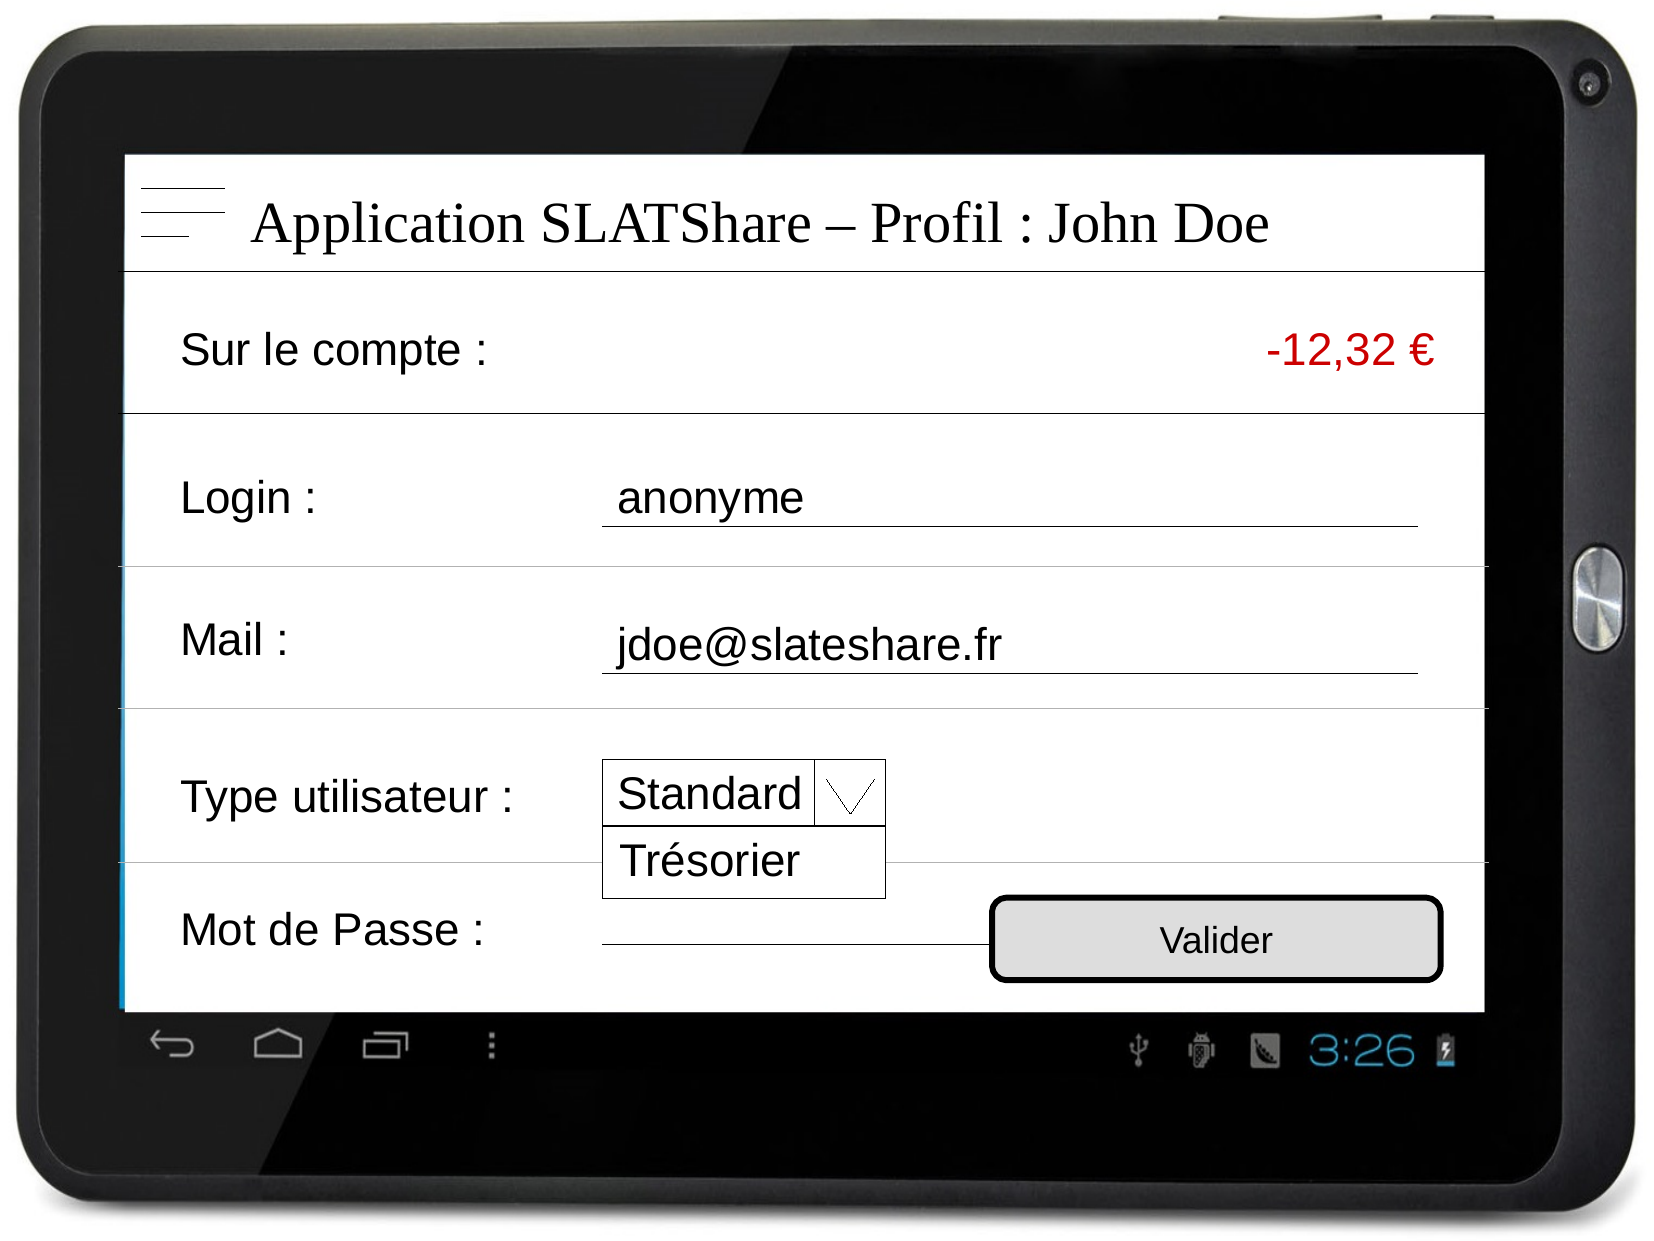

Application SLATShare – Profil : John Doe
Sur le compte :
-12,32 €
Login :
anonyme
Mail :
jdoe@slateshare.fr
Standard
Type utilisateur :
Trésorier
Mot de Passe :
Valider